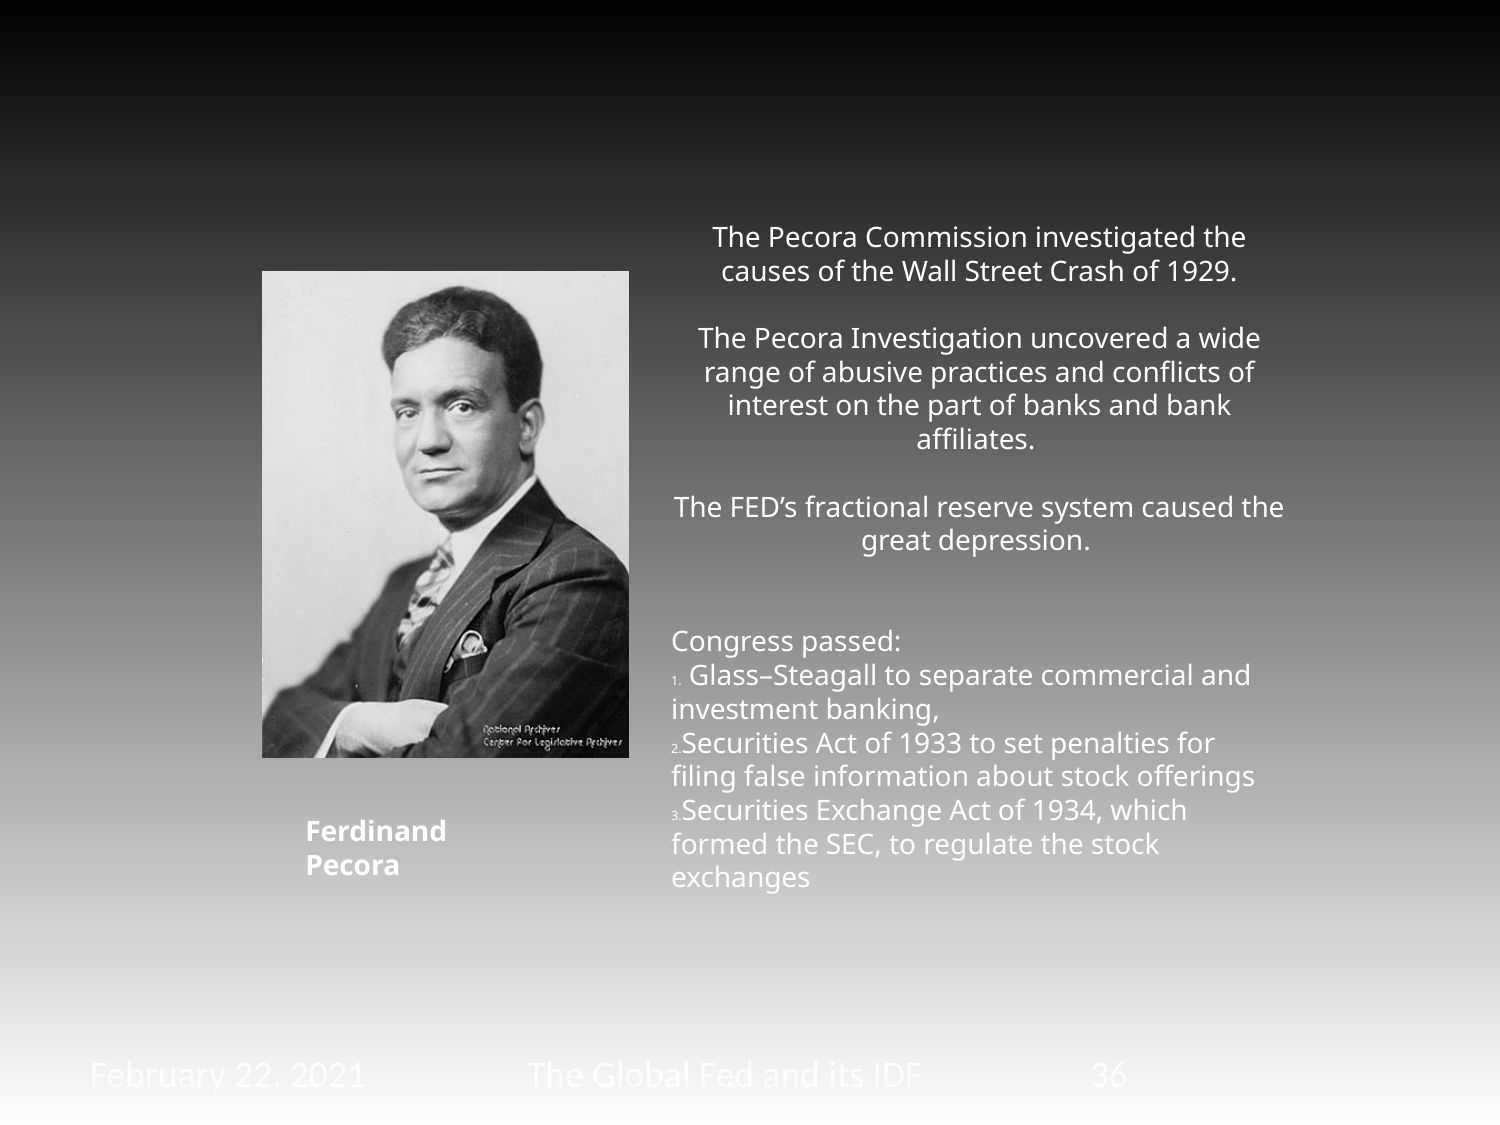

The Pecora Commission investigated the causes of the Wall Street Crash of 1929.
The Pecora Investigation uncovered a wide range of abusive practices and conflicts of interest on the part of banks and bank affiliates.
The FED’s fractional reserve system caused the great depression.
Congress passed:
 Glass–Steagall to separate commercial and investment banking,
Securities Act of 1933 to set penalties for filing false information about stock offerings
Securities Exchange Act of 1934, which formed the SEC, to regulate the stock exchanges
Ferdinand Pecora
February 22, 2021
The Global Fed and its IDF